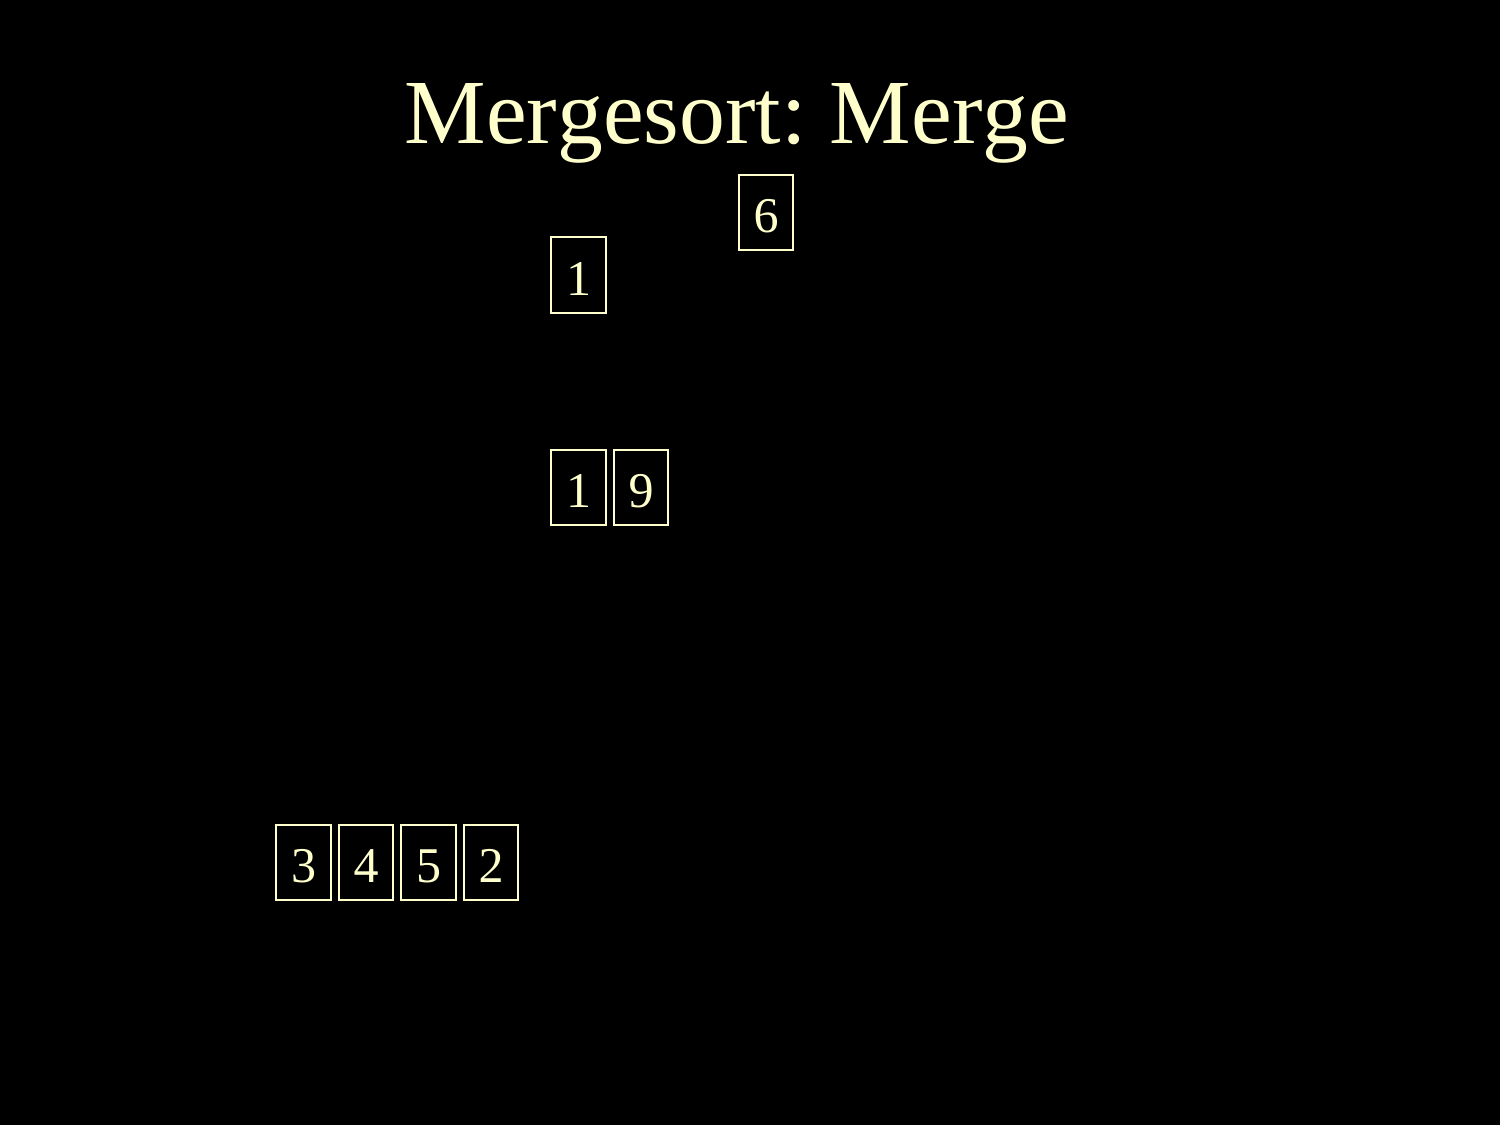

# Mergesort: Merge
6
1
1
9
3
4
5
2